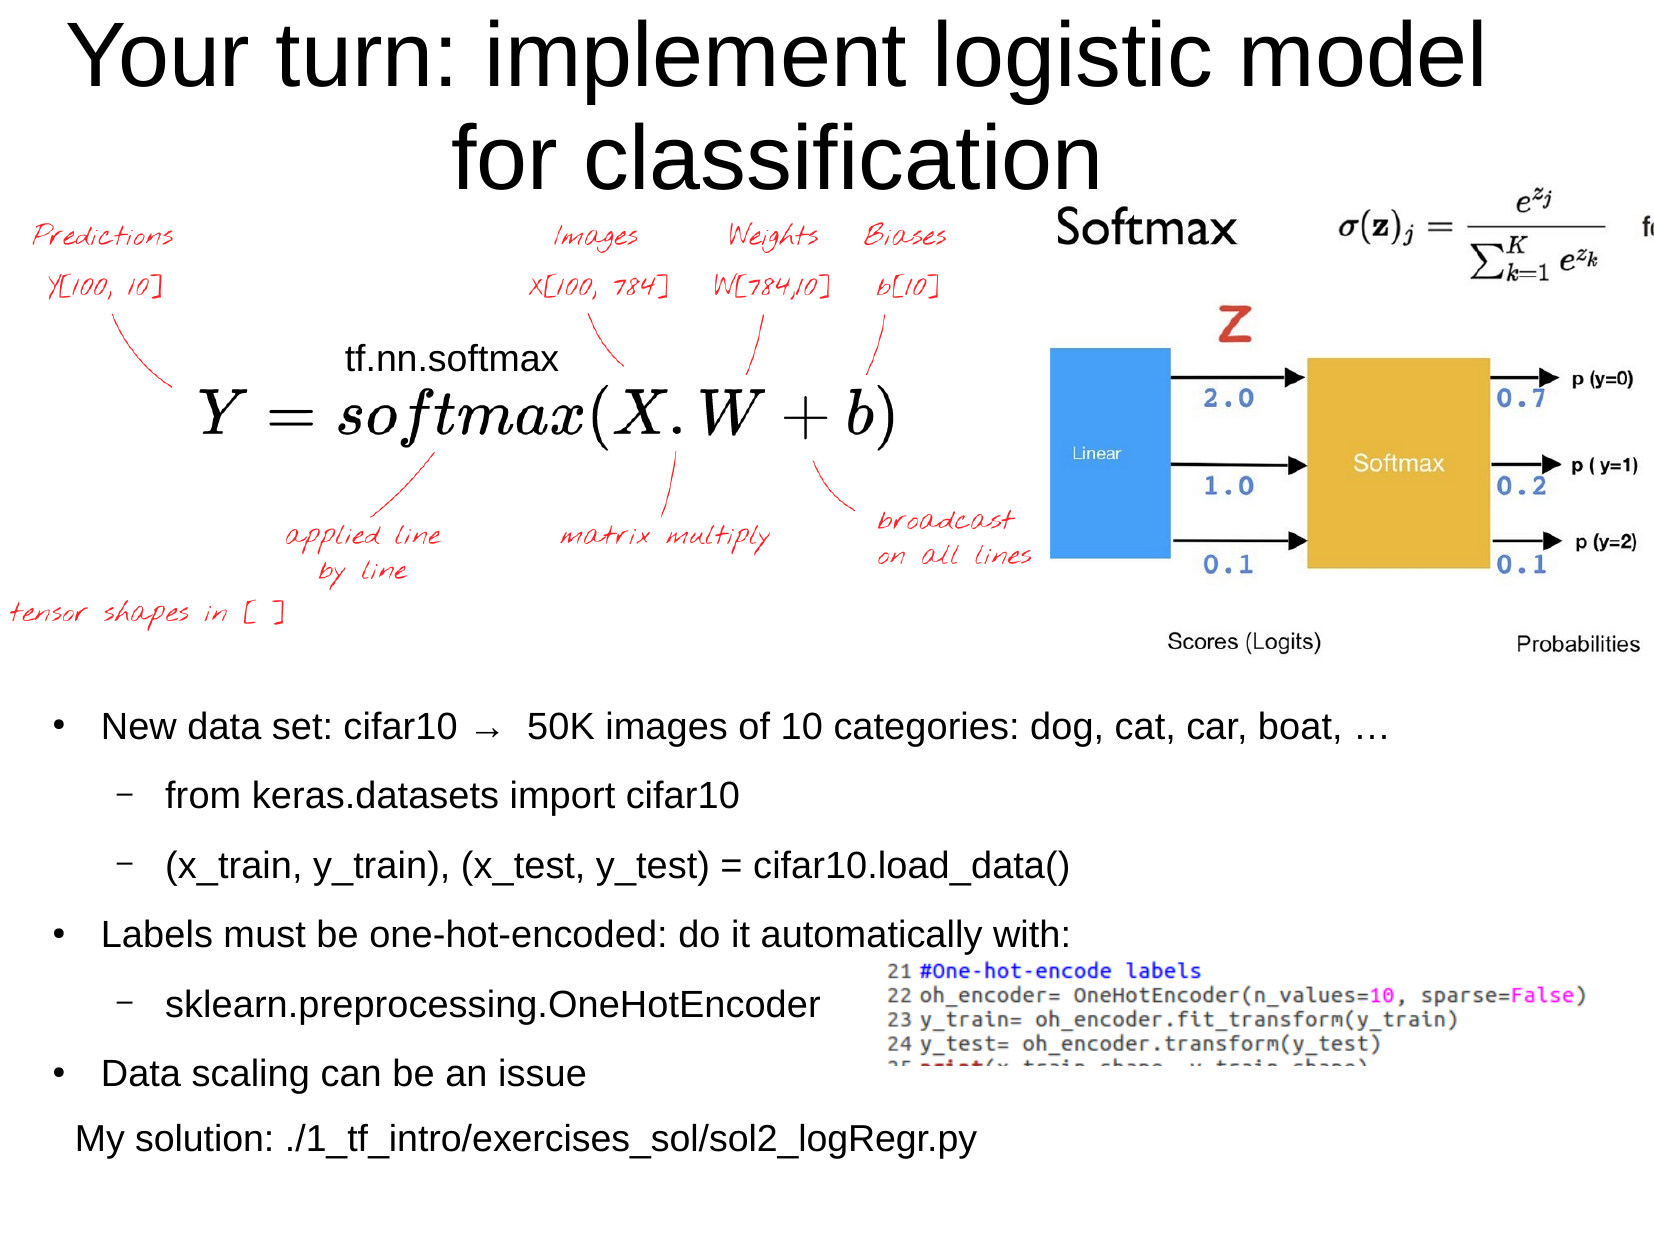

# Your turn: implement logistic model for classification
tf.nn.softmax
New data set: cifar10 → 50K images of 10 categories: dog, cat, car, boat, …
from keras.datasets import cifar10
(x_train, y_train), (x_test, y_test) = cifar10.load_data()
Labels must be one-hot-encoded: do it automatically with:
sklearn.preprocessing.OneHotEncoder
Data scaling can be an issue
My solution: ./1_tf_intro/exercises_sol/sol2_logRegr.py